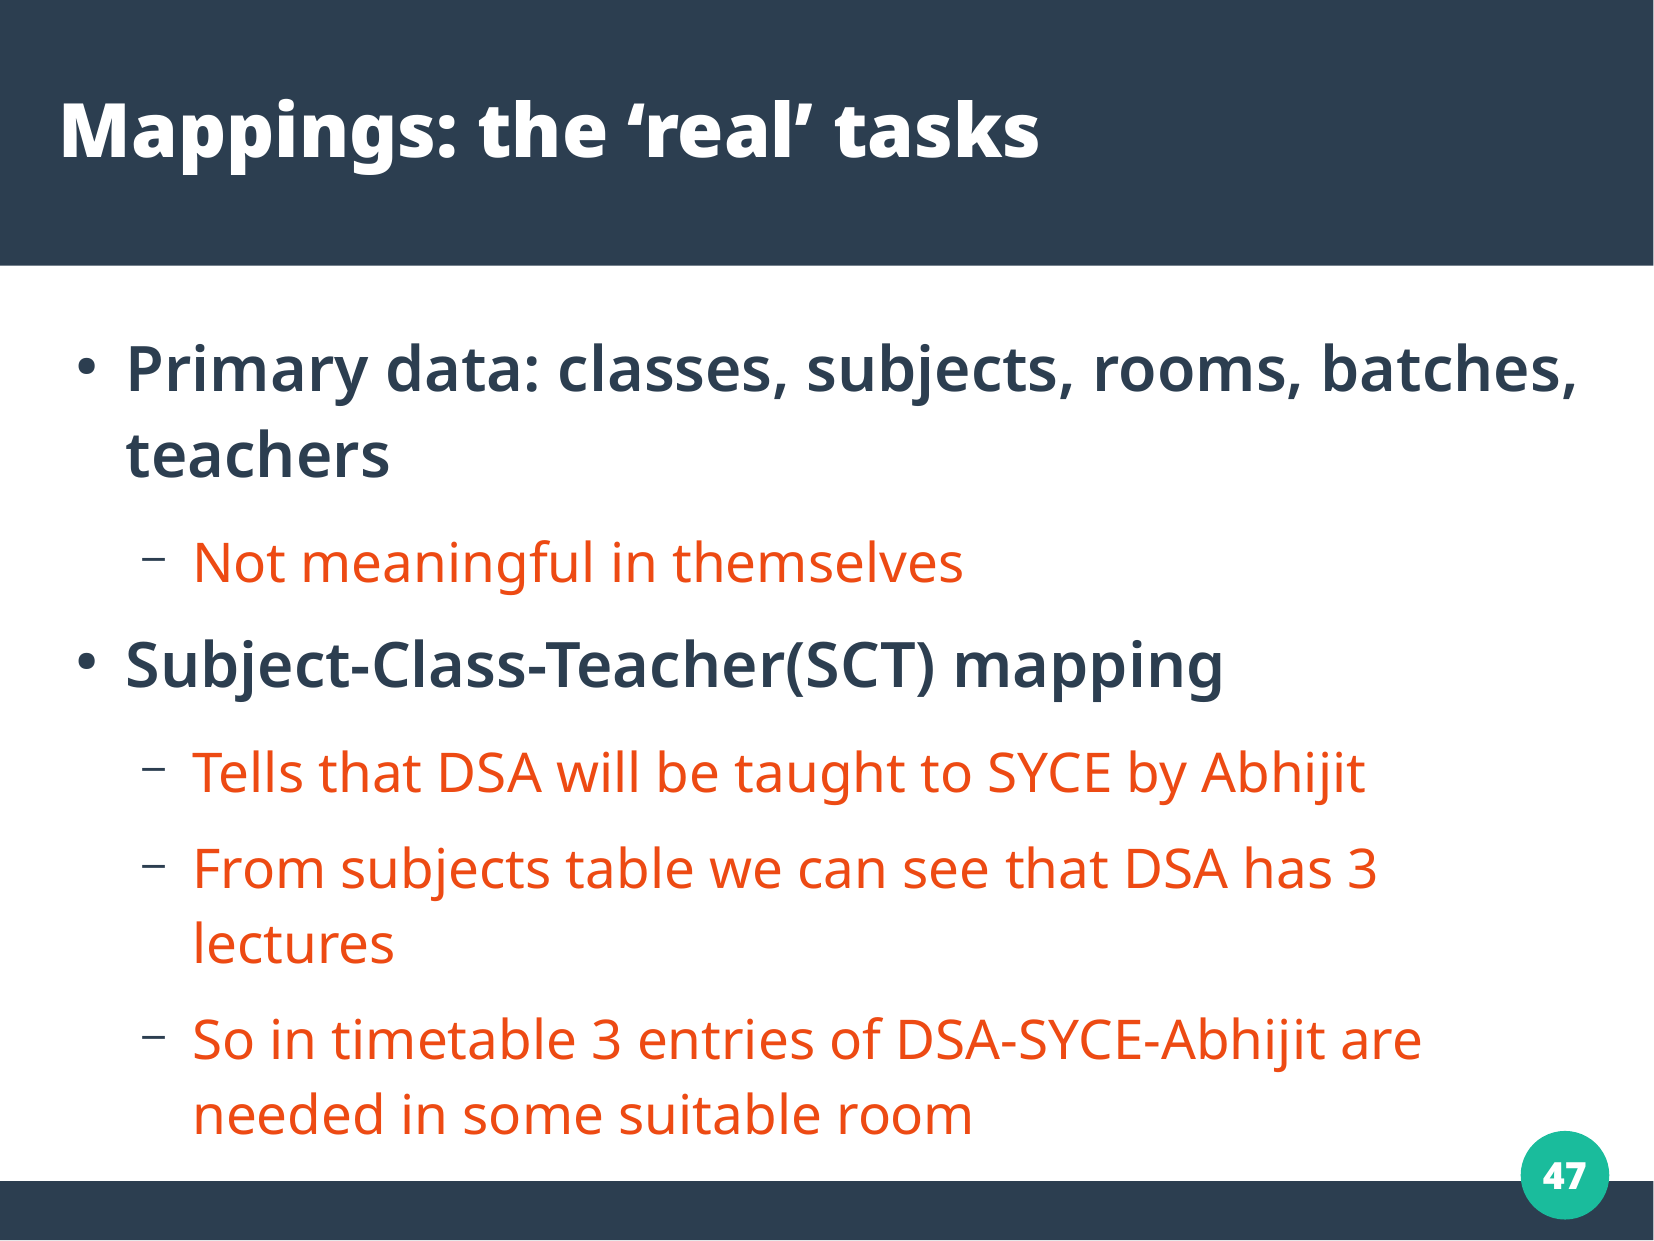

# Mappings: the ‘real’ tasks
Primary data: classes, subjects, rooms, batches, teachers
Not meaningful in themselves
Subject-Class-Teacher(SCT) mapping
Tells that DSA will be taught to SYCE by Abhijit
From subjects table we can see that DSA has 3 lectures
So in timetable 3 entries of DSA-SYCE-Abhijit are needed in some suitable room
47